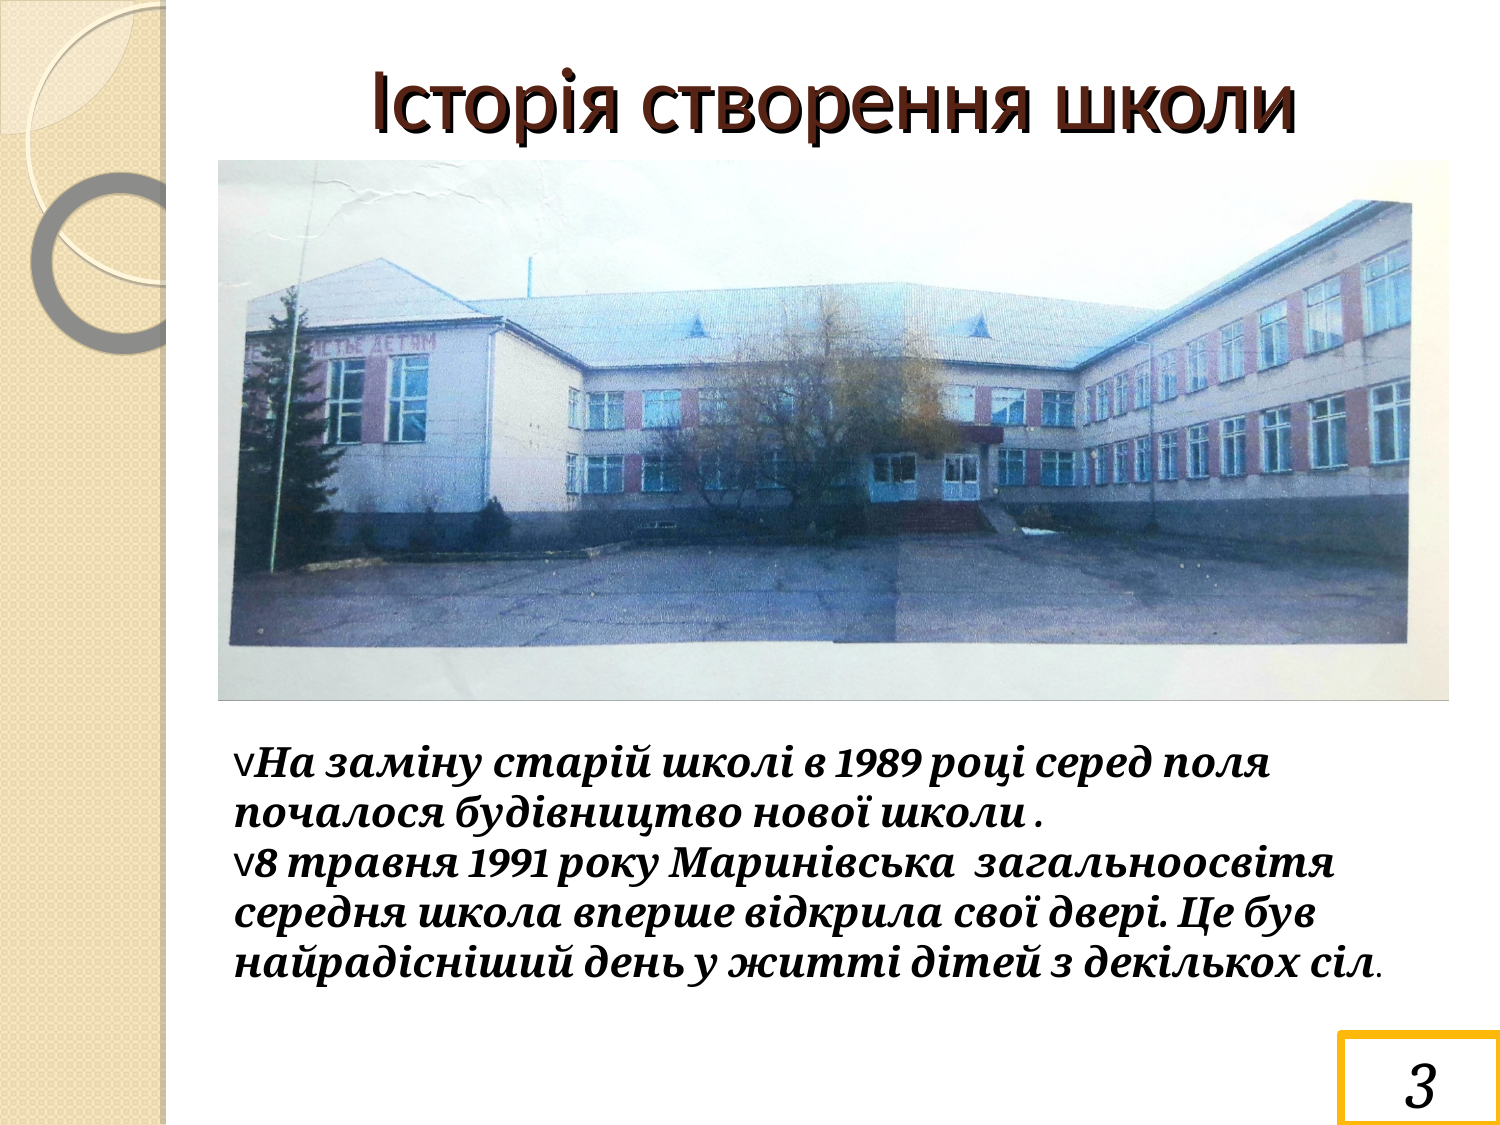

# Історія створення школи
На заміну старій школі в 1989 році серед поля почалося будівництво нової школи .
8 травня 1991 року Маринівська загальноосвітя середня школа вперше відкрила свої двері. Це був найрадісніший день у житті дітей з декількох сіл.